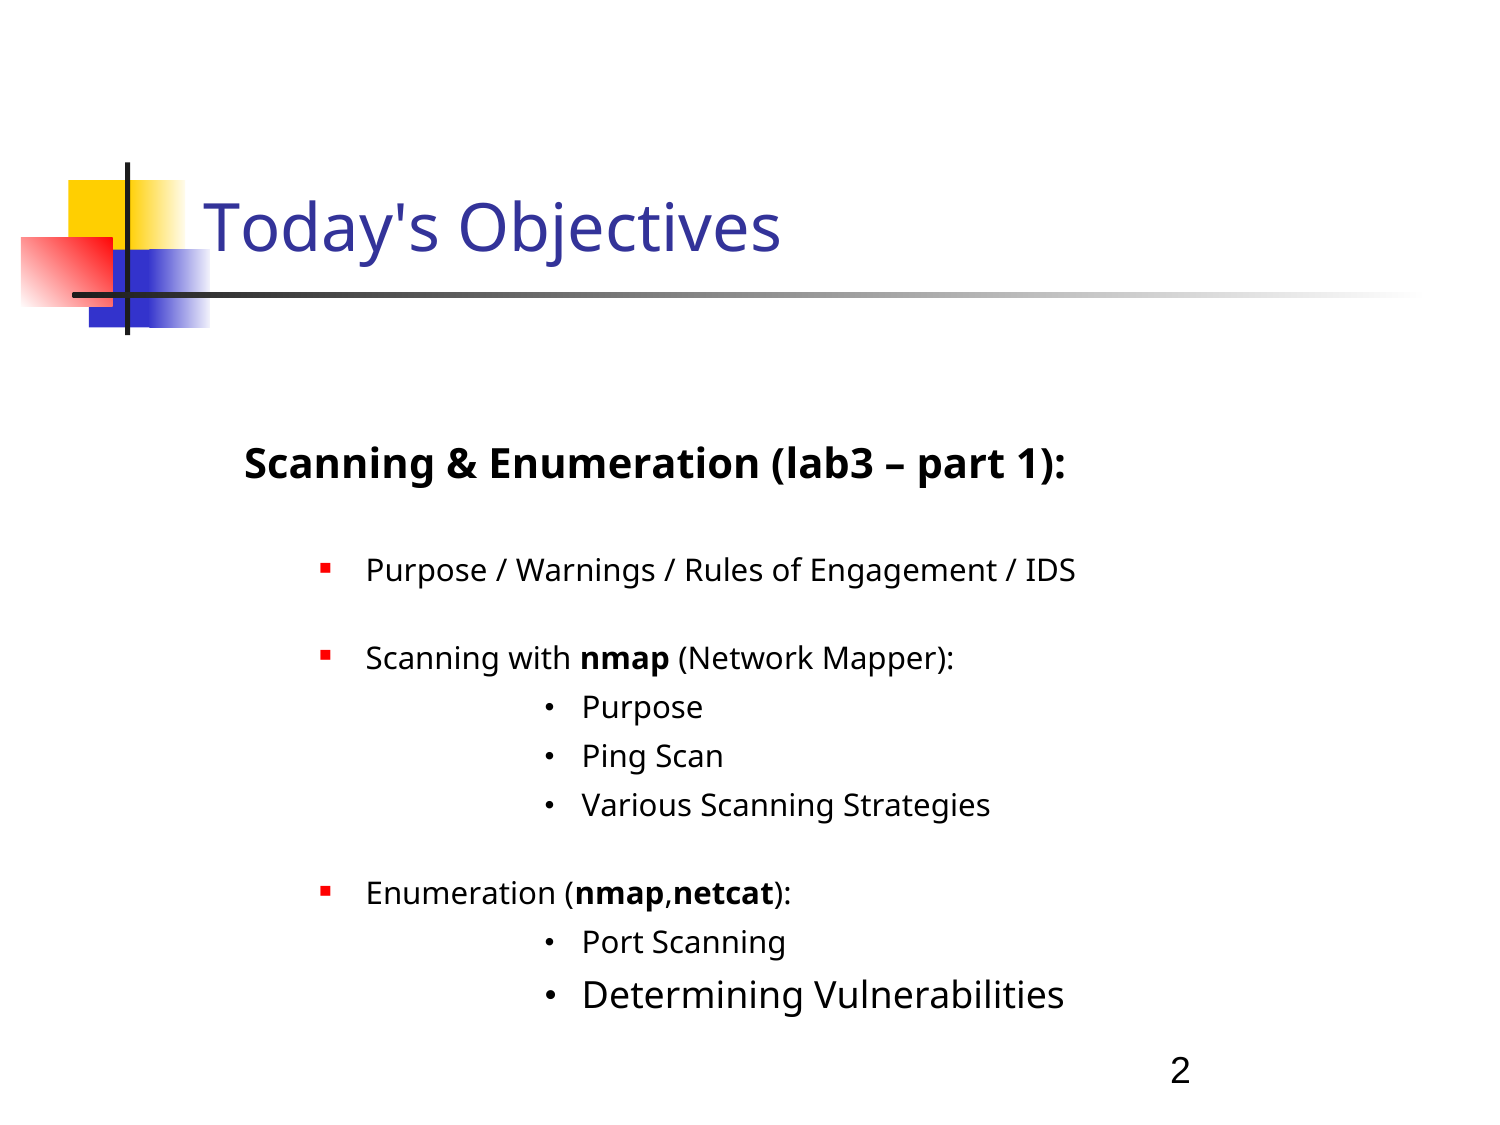

# Today's Objectives
Scanning & Enumeration (lab3 – part 1):
Purpose / Warnings / Rules of Engagement / IDS
Scanning with nmap (Network Mapper):
Purpose
Ping Scan
Various Scanning Strategies
Enumeration (nmap,netcat):
Port Scanning
Determining Vulnerabilities
2